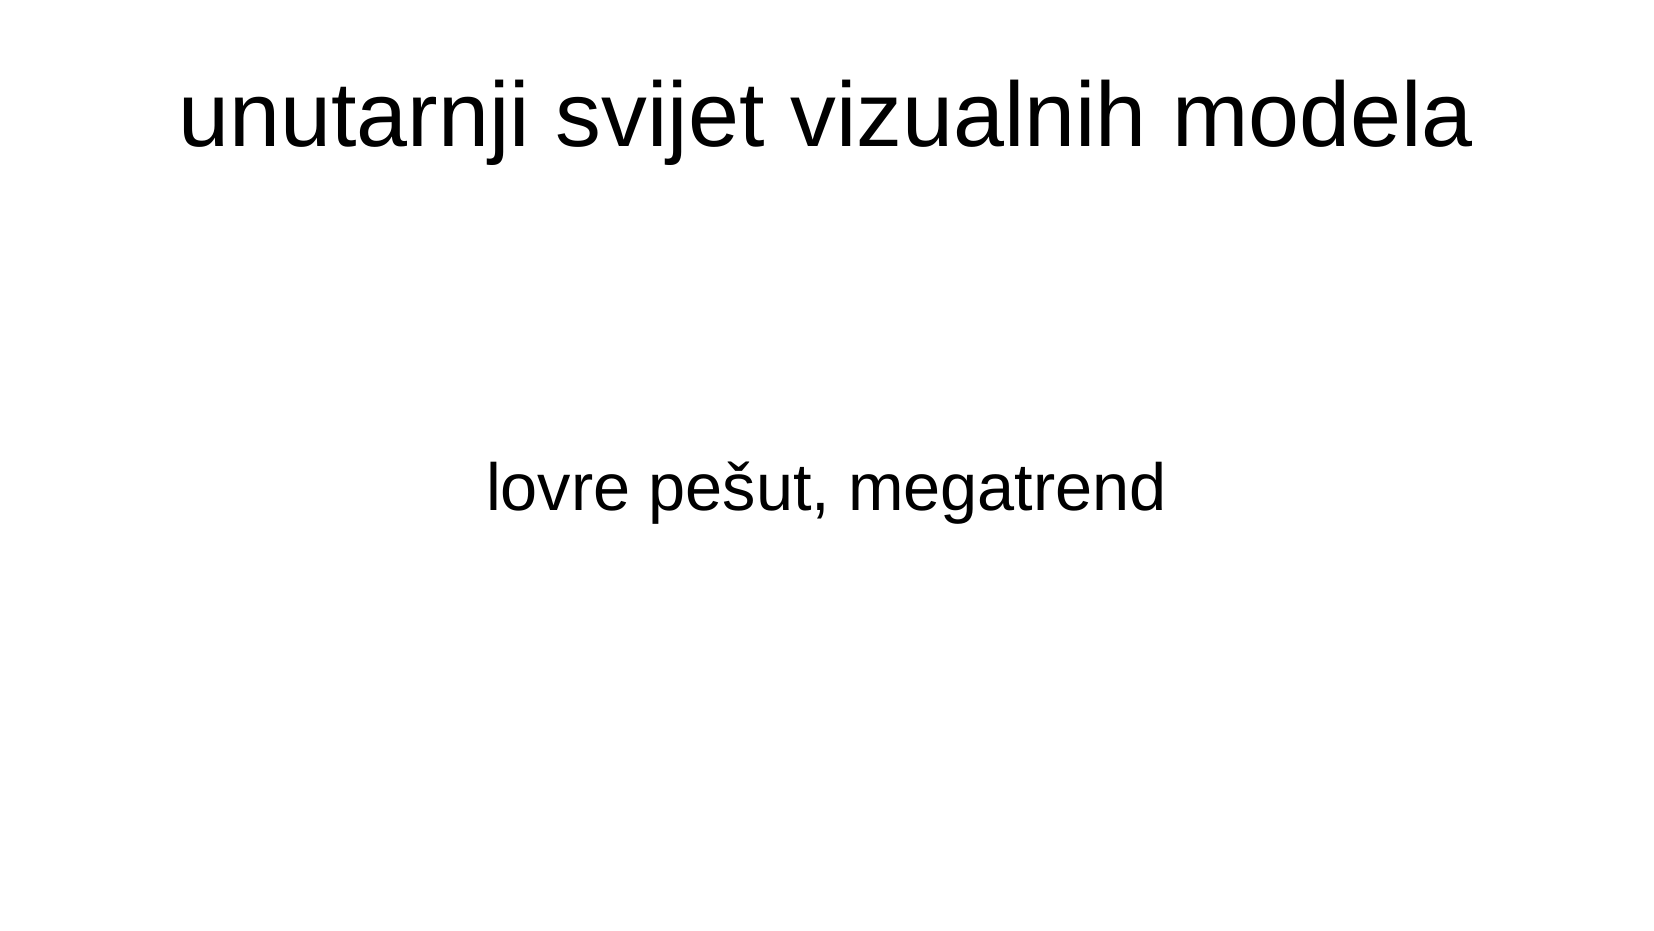

# unutarnji svijet vizualnih modela
lovre pešut, megatrend